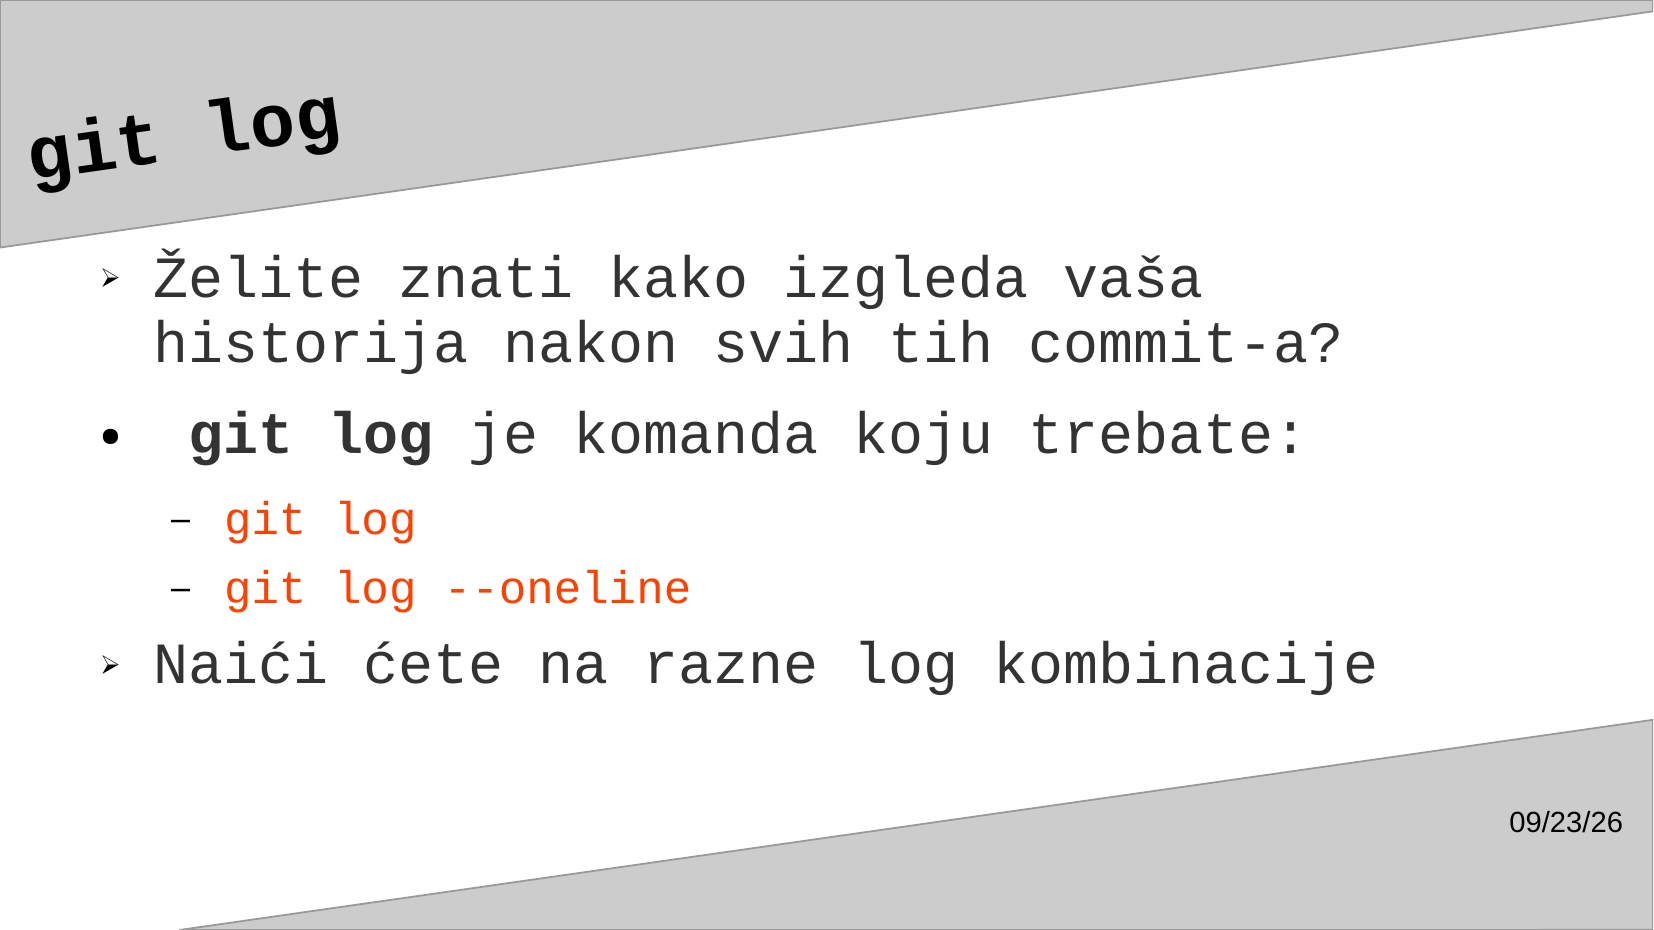

# git log
Želite znati kako izgleda vaša historija nakon svih tih commit-a?
 git log je komanda koju trebate:
git log
git log --oneline
Naići ćete na razne log kombinacije
50